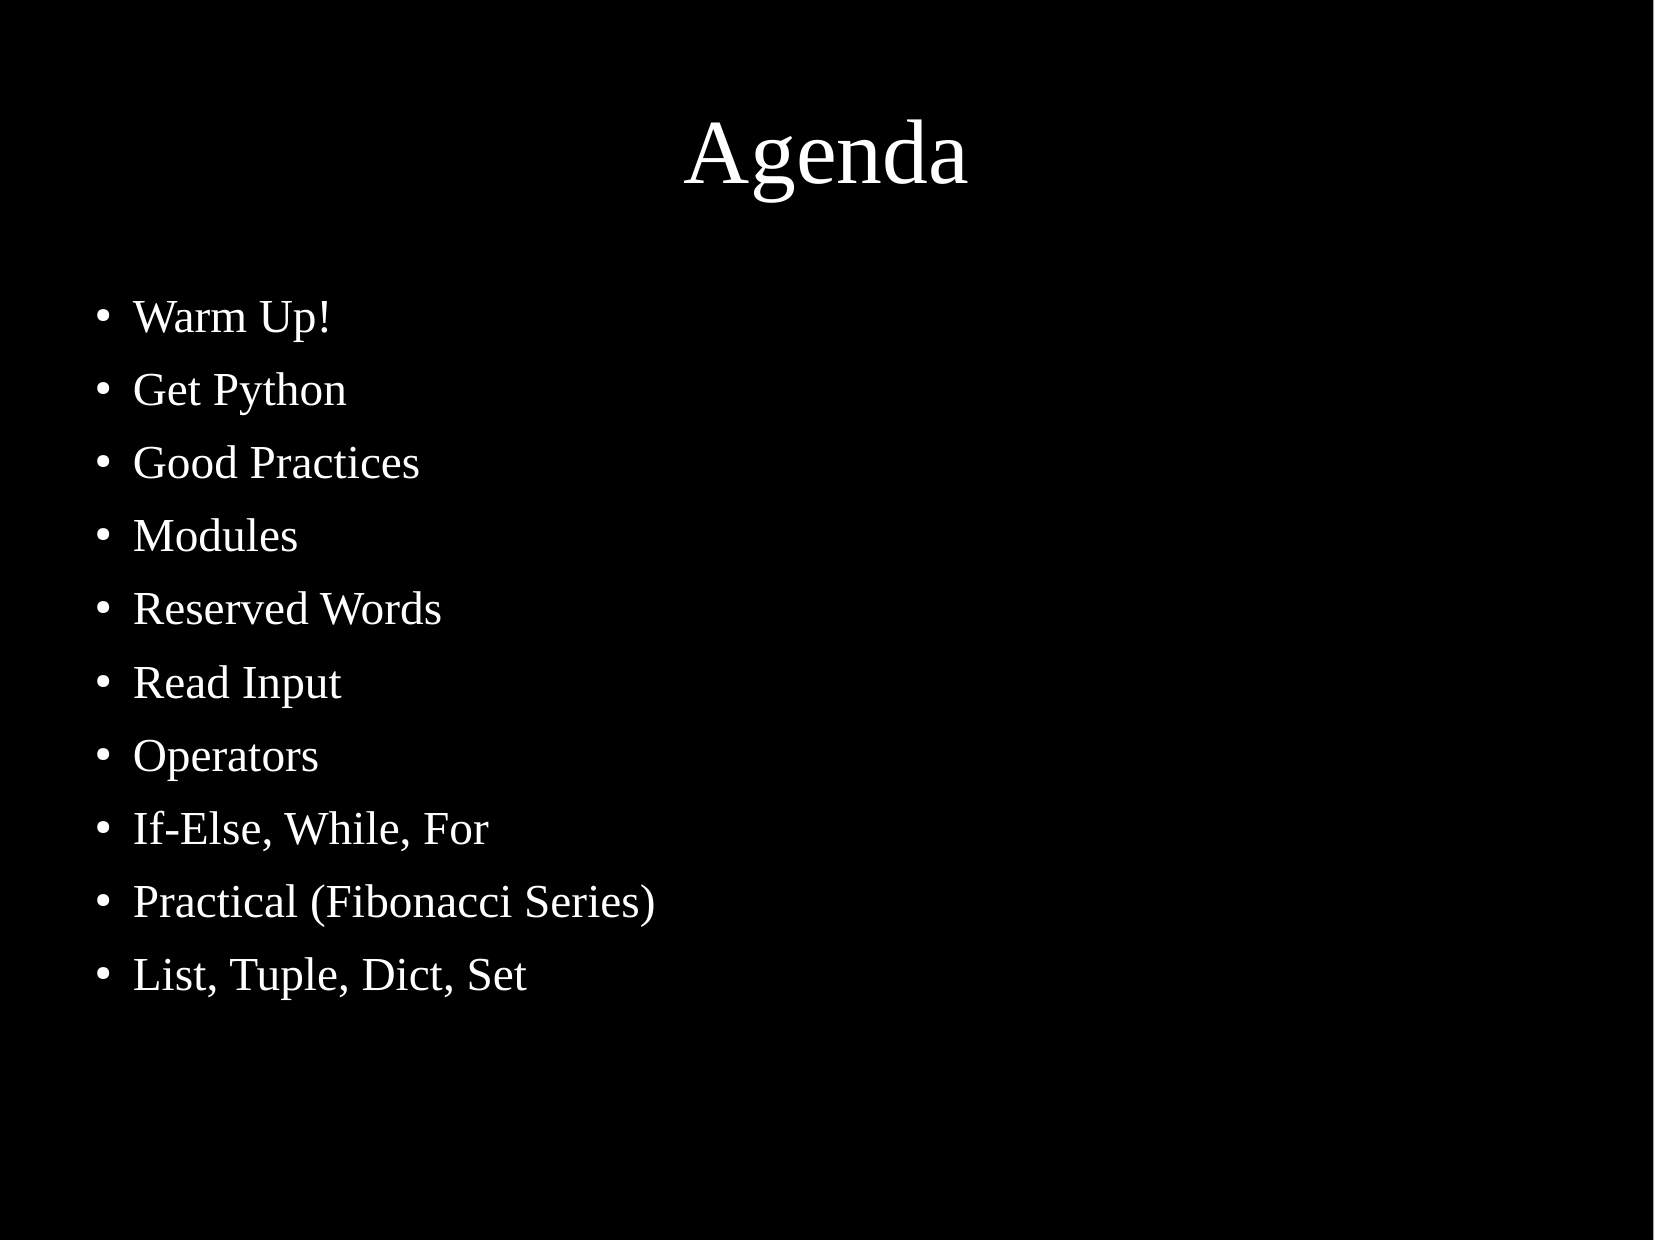

# Agenda
Warm Up!
Get Python
Good Practices
Modules
Reserved Words
Read Input
Operators
If-Else, While, For
Practical (Fibonacci Series)
List, Tuple, Dict, Set